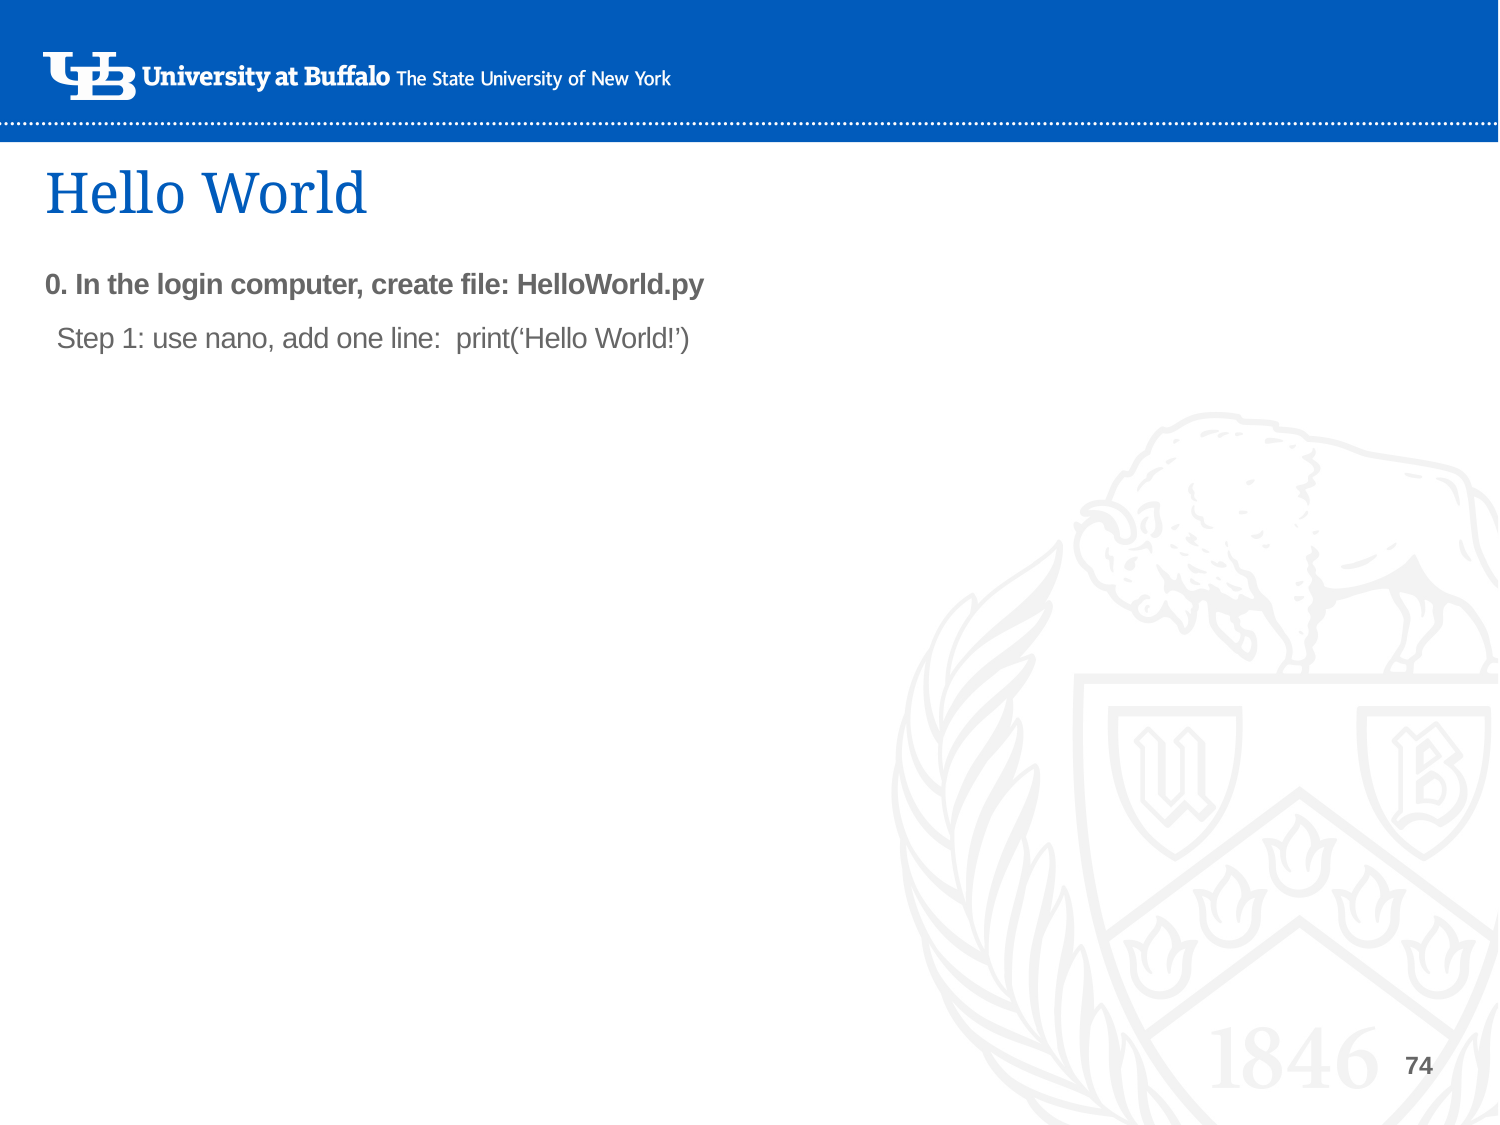

# Hello World
0. In the login computer, create file: HelloWorld.py
Step 1: use nano, add one line: print(‘Hello World!’)